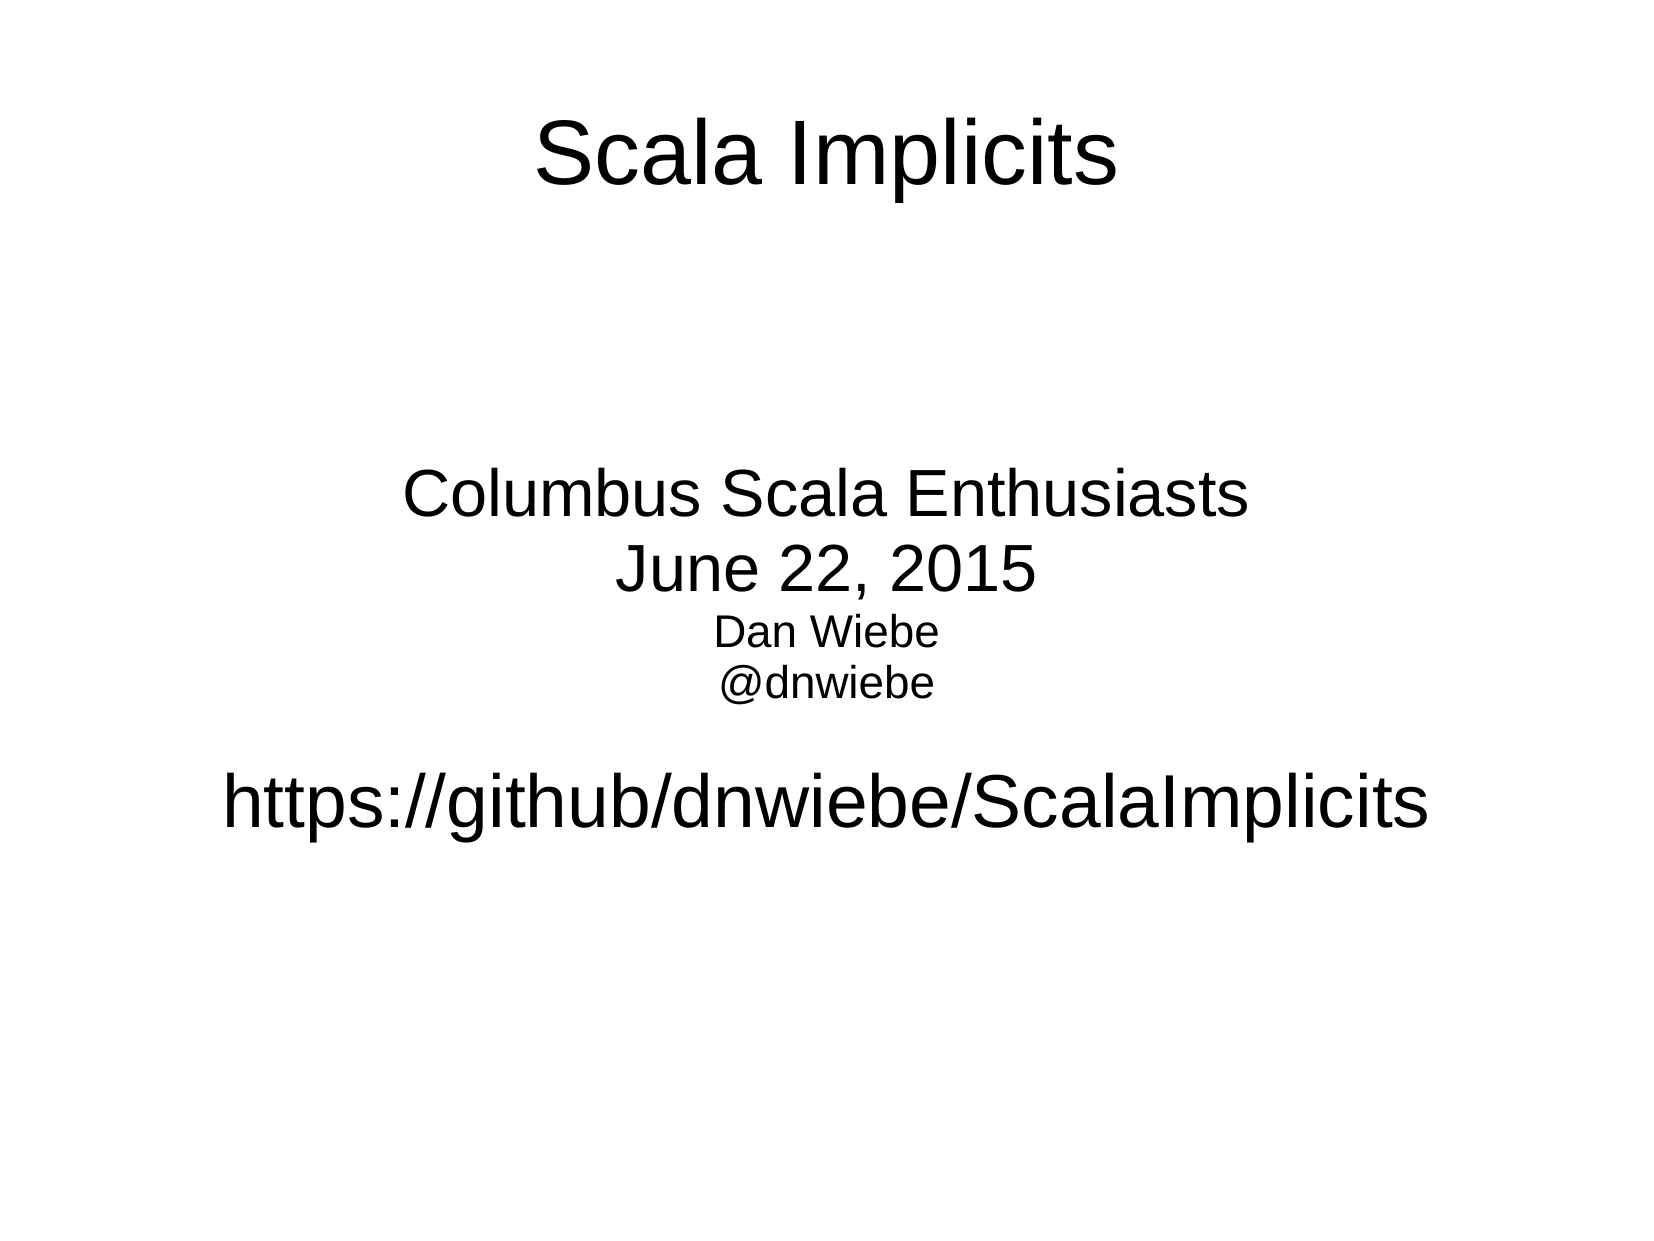

# Scala Implicits
Columbus Scala Enthusiasts
June 22, 2015
Dan Wiebe
@dnwiebe
https://github/dnwiebe/ScalaImplicits